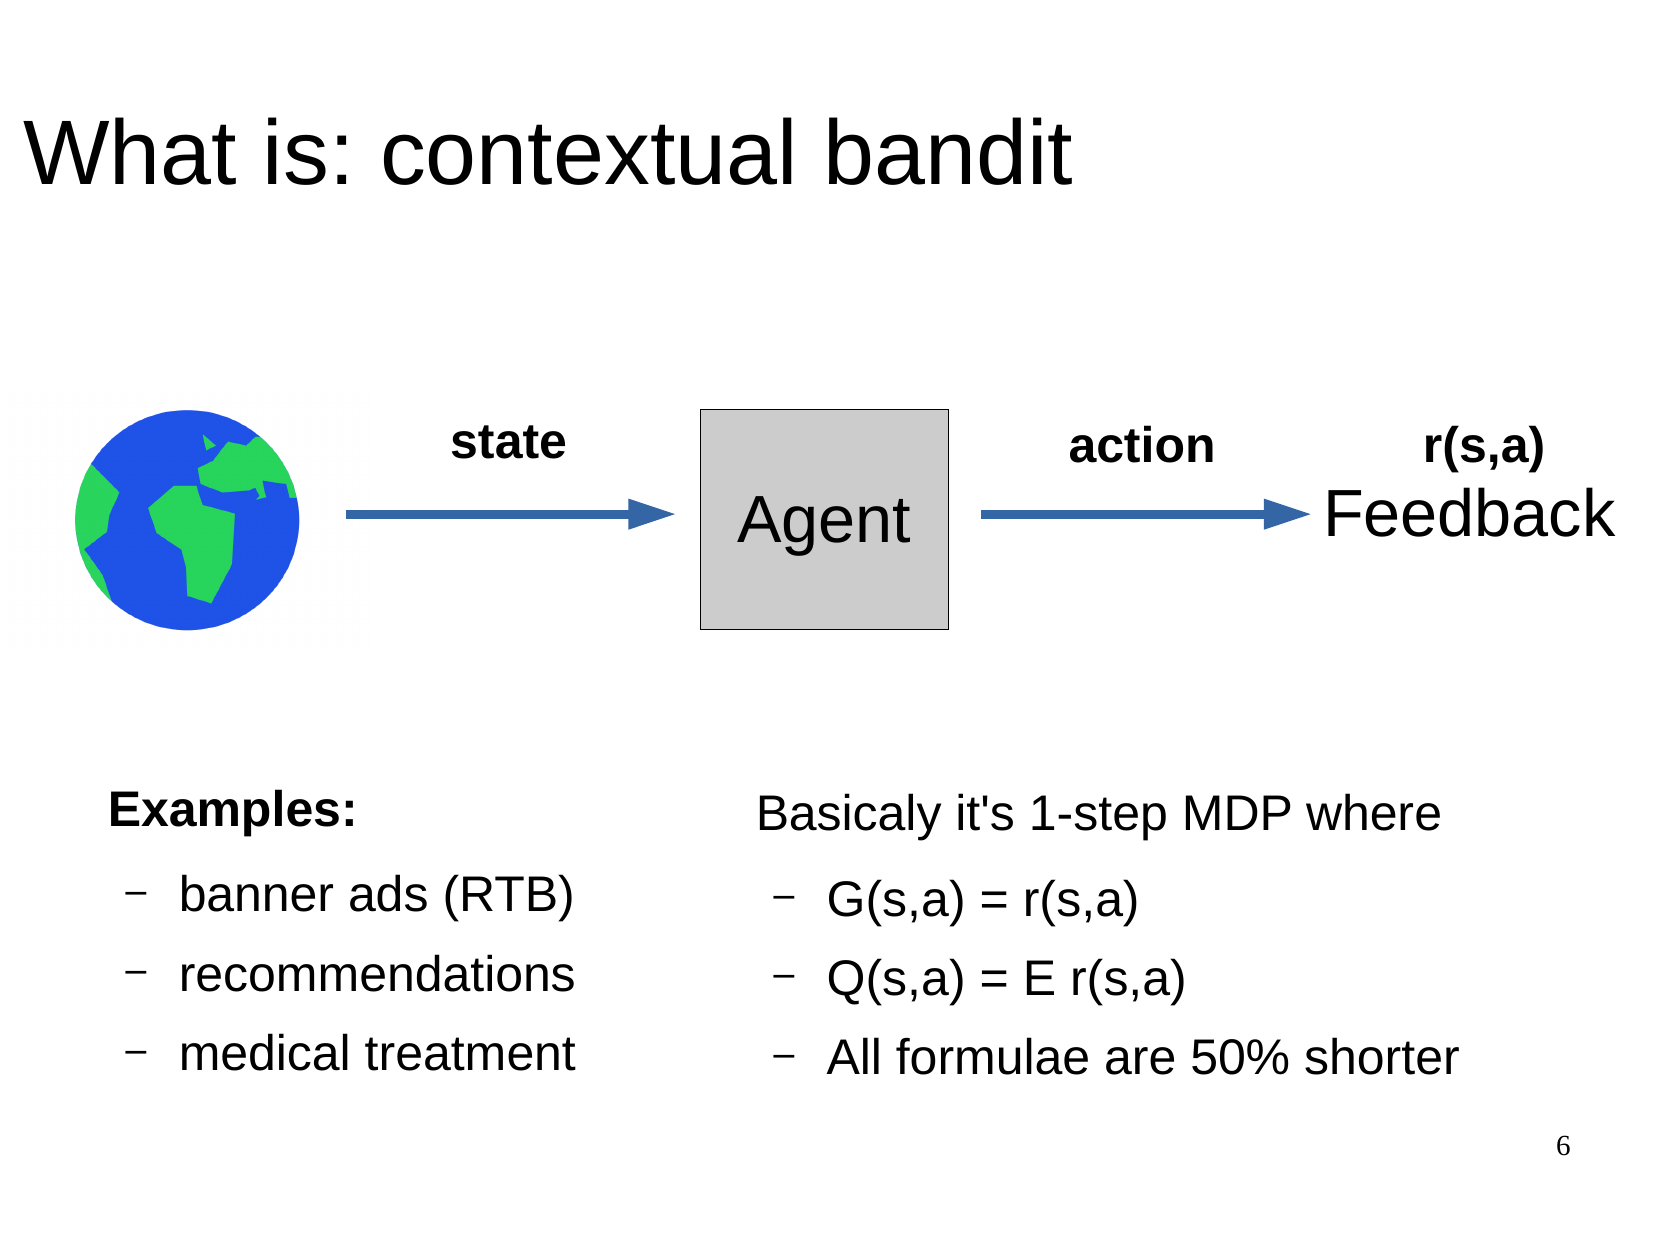

# What is: contextual bandit
state
Agent
action
r(s,a)
Feedback
Examples:
banner ads (RTB)
recommendations
medical treatment
Basicaly it's 1-step MDP where
G(s,a) = r(s,a)
Q(s,a) = E r(s,a)
All formulae are 50% shorter
6